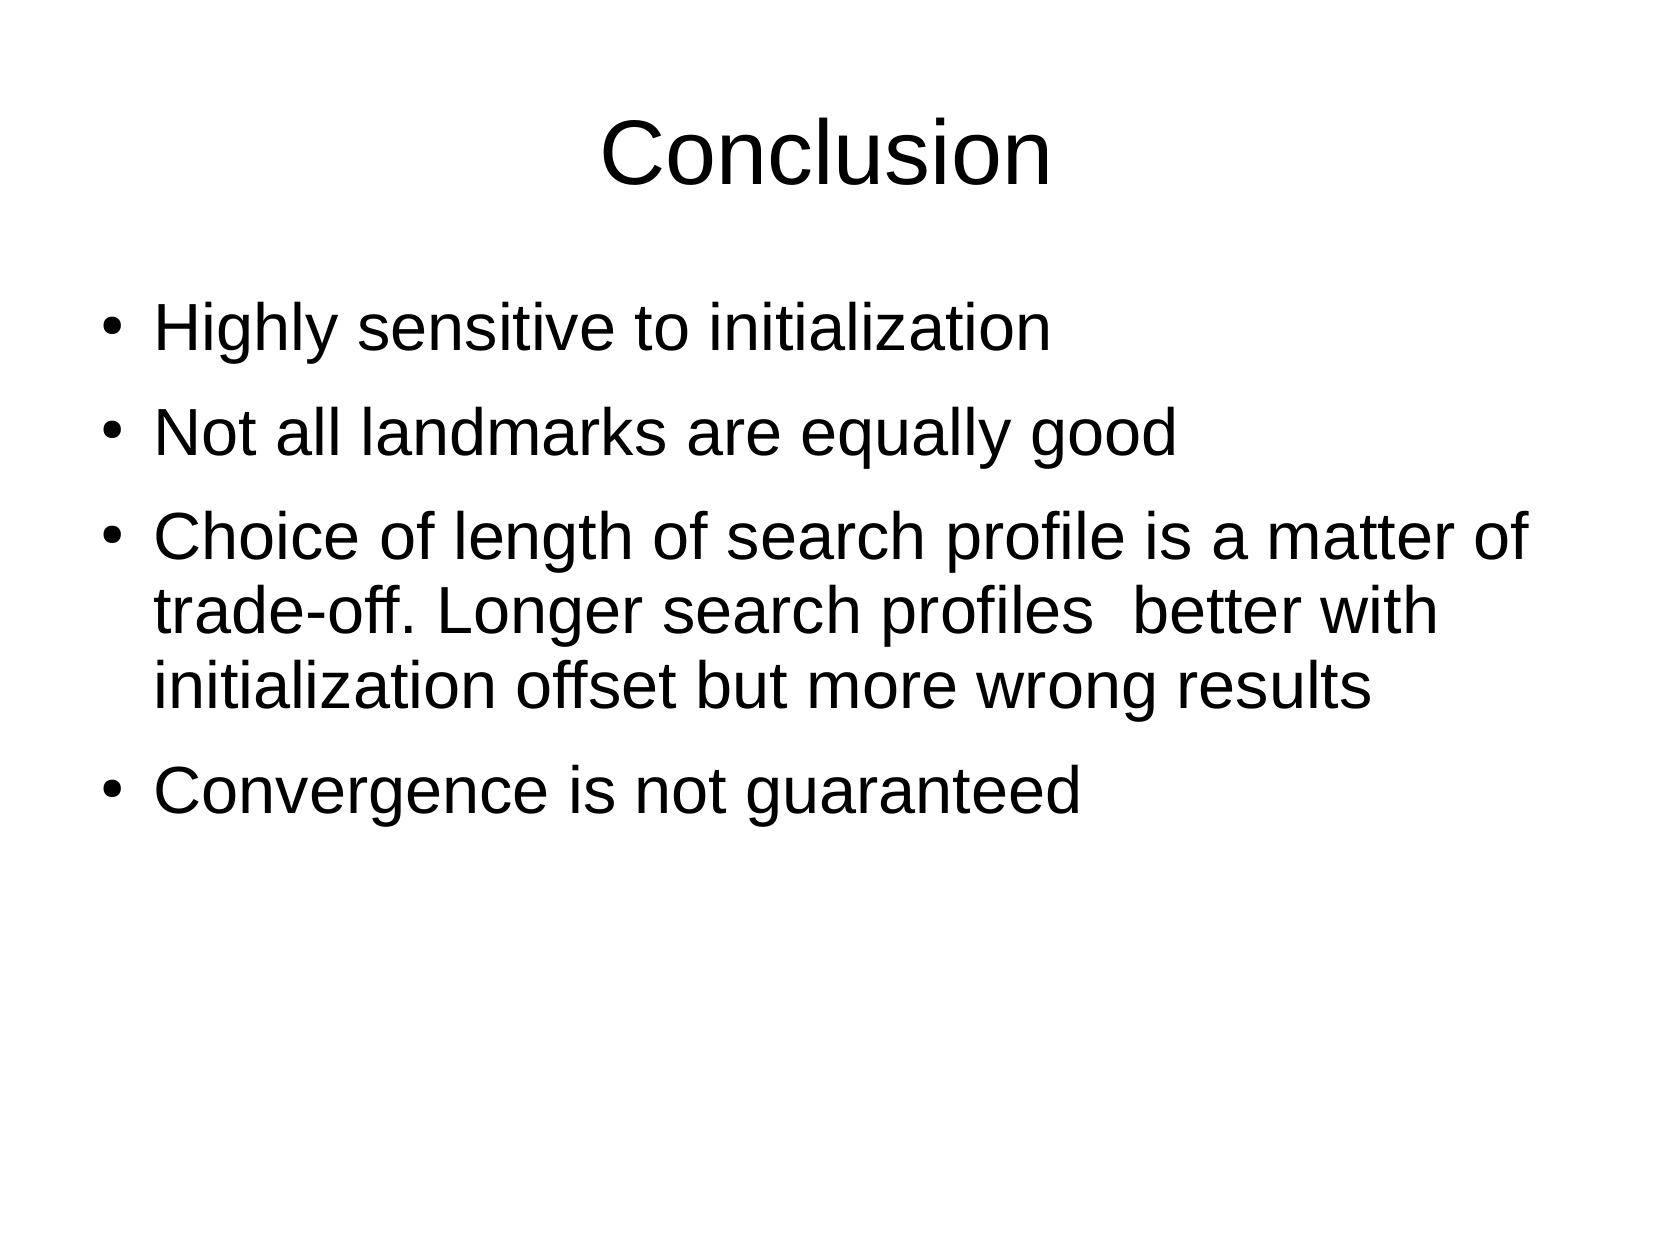

# Conclusion
Highly sensitive to initialization
Not all landmarks are equally good
Choice of length of search profile is a matter of trade-off. Longer search profiles better with initialization offset but more wrong results
Convergence is not guaranteed